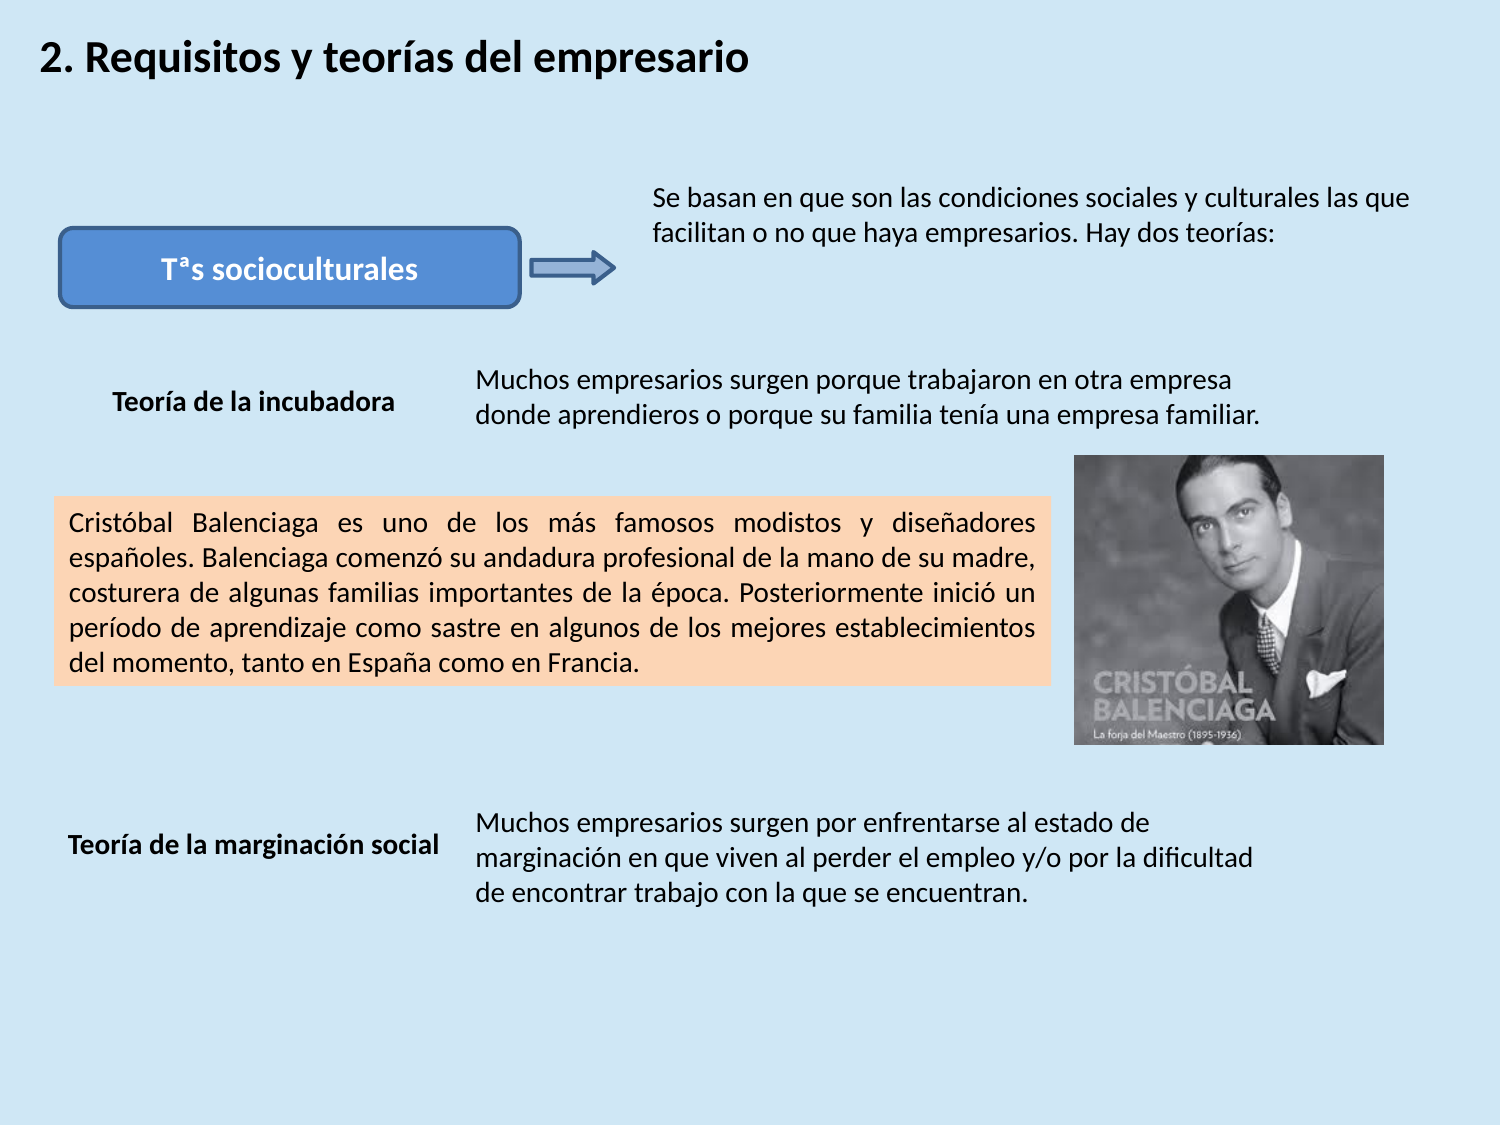

2. Requisitos y teorías del empresario
Se basan en que son las condiciones sociales y culturales las que facilitan o no que haya empresarios. Hay dos teorías:
Tªs socioculturales
Muchos empresarios surgen porque trabajaron en otra empresa donde aprendieros o porque su familia tenía una empresa familiar.
Teoría de la incubadora
Cristóbal Balenciaga es uno de los más famosos modistos y diseñadores españoles. Balenciaga comenzó su andadura profesional de la mano de su madre, costurera de algunas familias importantes de la época. Posteriormente inició un período de aprendizaje como sastre en algunos de los mejores establecimientos del momento, tanto en España como en Francia.
Muchos empresarios surgen por enfrentarse al estado de marginación en que viven al perder el empleo y/o por la dificultad de encontrar trabajo con la que se encuentran.
Teoría de la marginación social